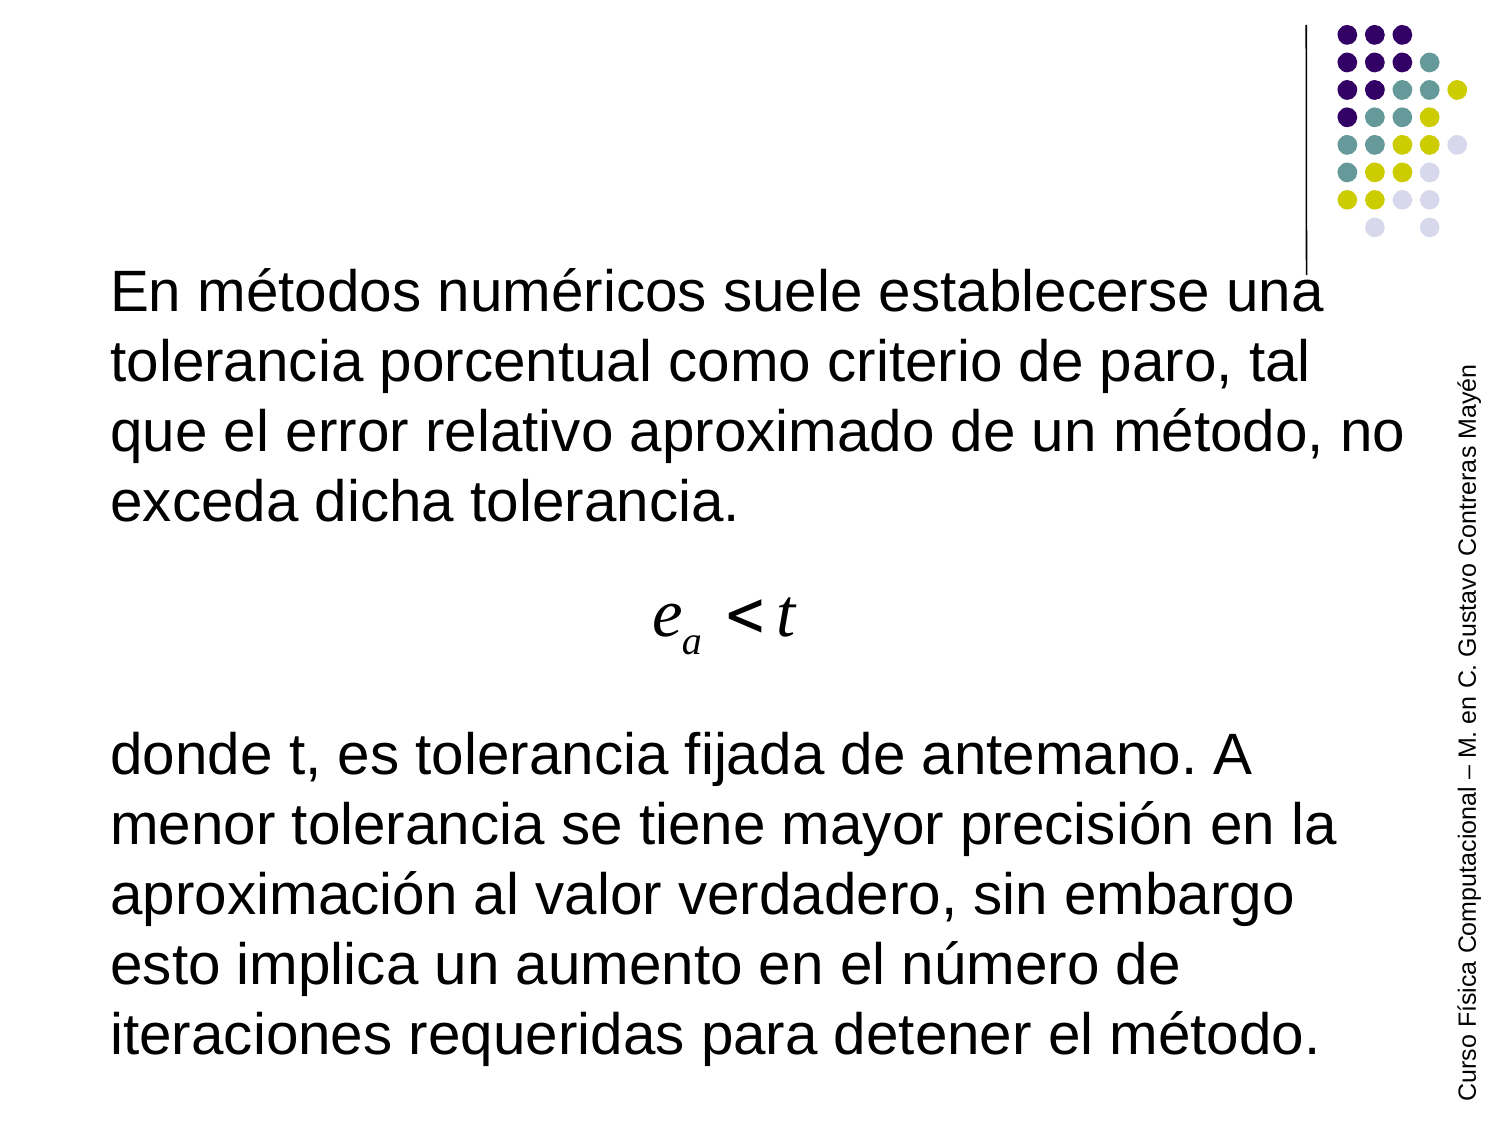

En métodos numéricos suele establecerse una tolerancia porcentual como criterio de paro, tal que el error relativo aproximado de un método, no exceda dicha tolerancia.
donde t, es tolerancia fijada de antemano. A menor tolerancia se tiene mayor precisión en la aproximación al valor verdadero, sin embargo esto implica un aumento en el número de iteraciones requeridas para detener el método.